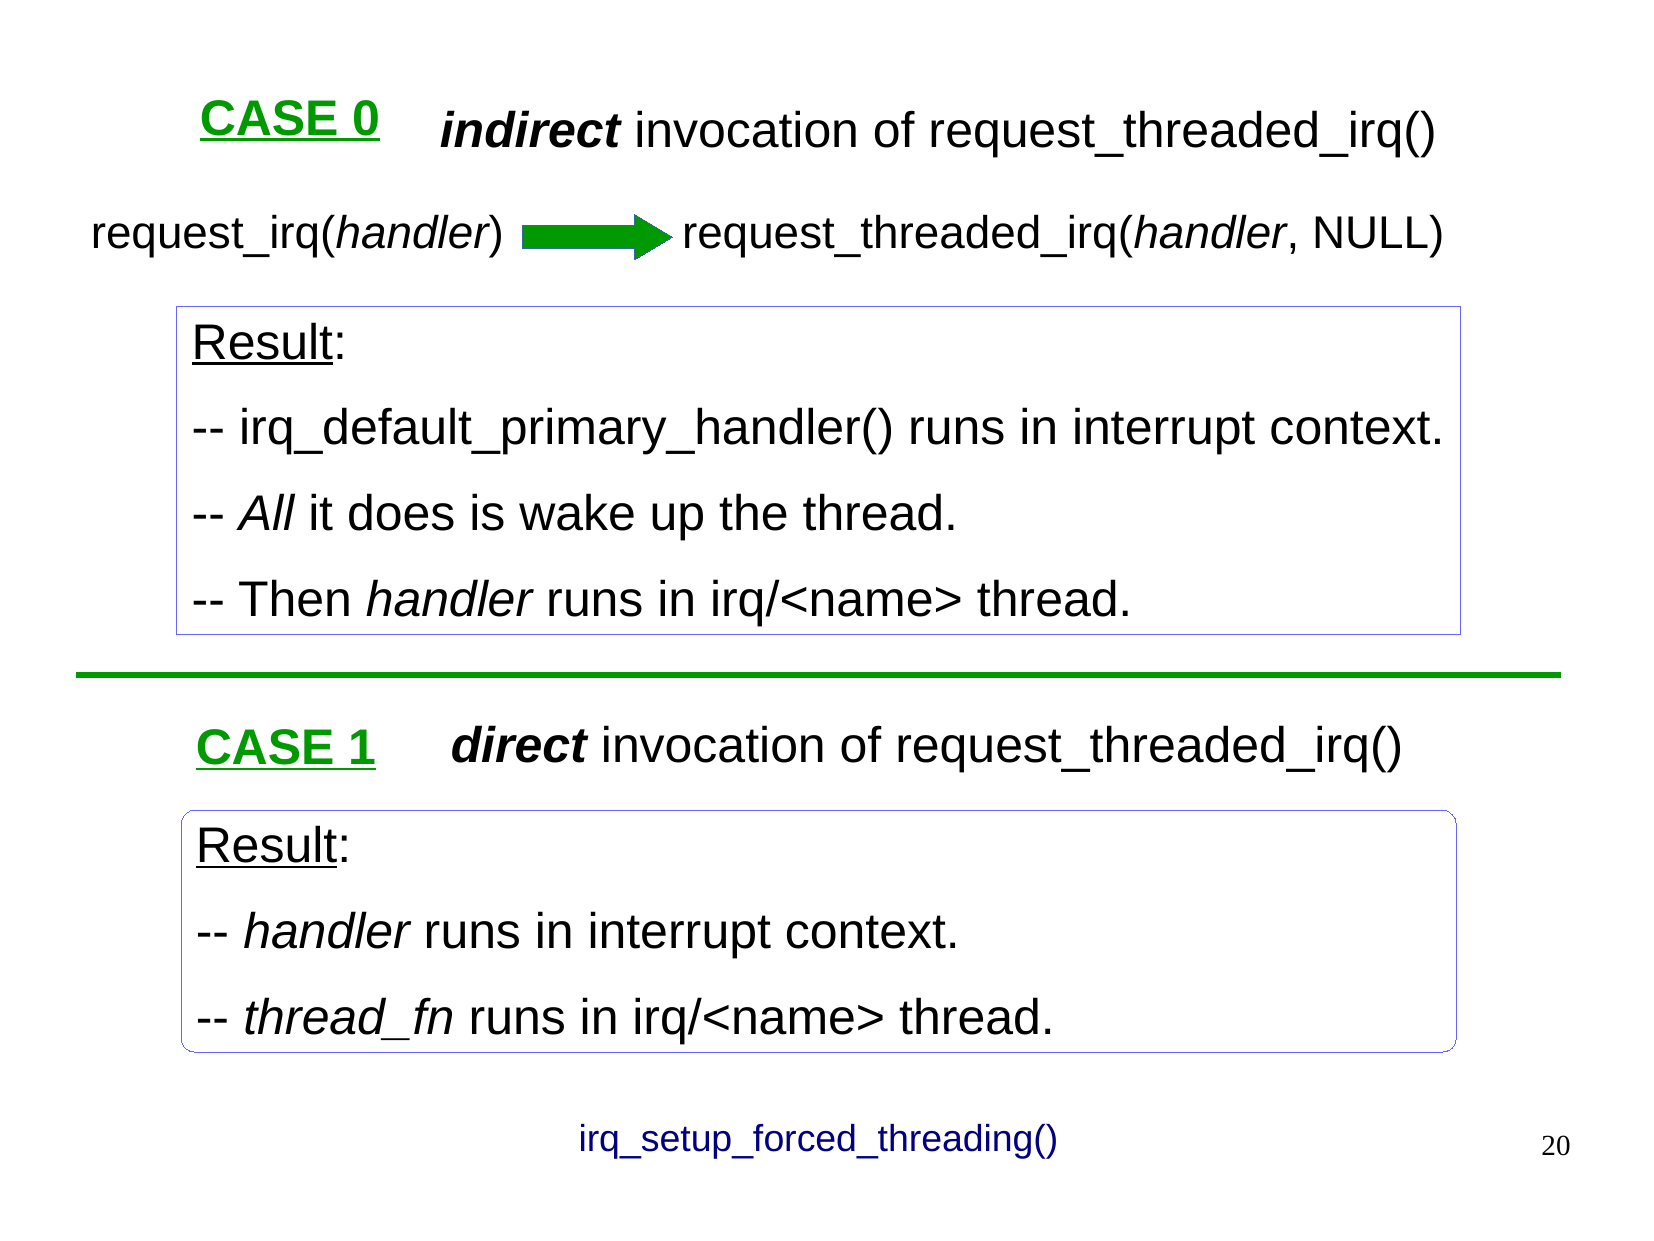

indirect invocation of request_threaded_irq()
CASE 0
request_irq(handler) request_threaded_irq(handler, NULL)
Result:
-- irq_default_primary_handler() runs in interrupt context.
-- All it does is wake up the thread.
-- Then handler runs in irq/<name> thread.
direct invocation of request_threaded_irq()
CASE 1
Result:
-- handler runs in interrupt context.
-- thread_fn runs in irq/<name> thread.
irq_setup_forced_threading()
20